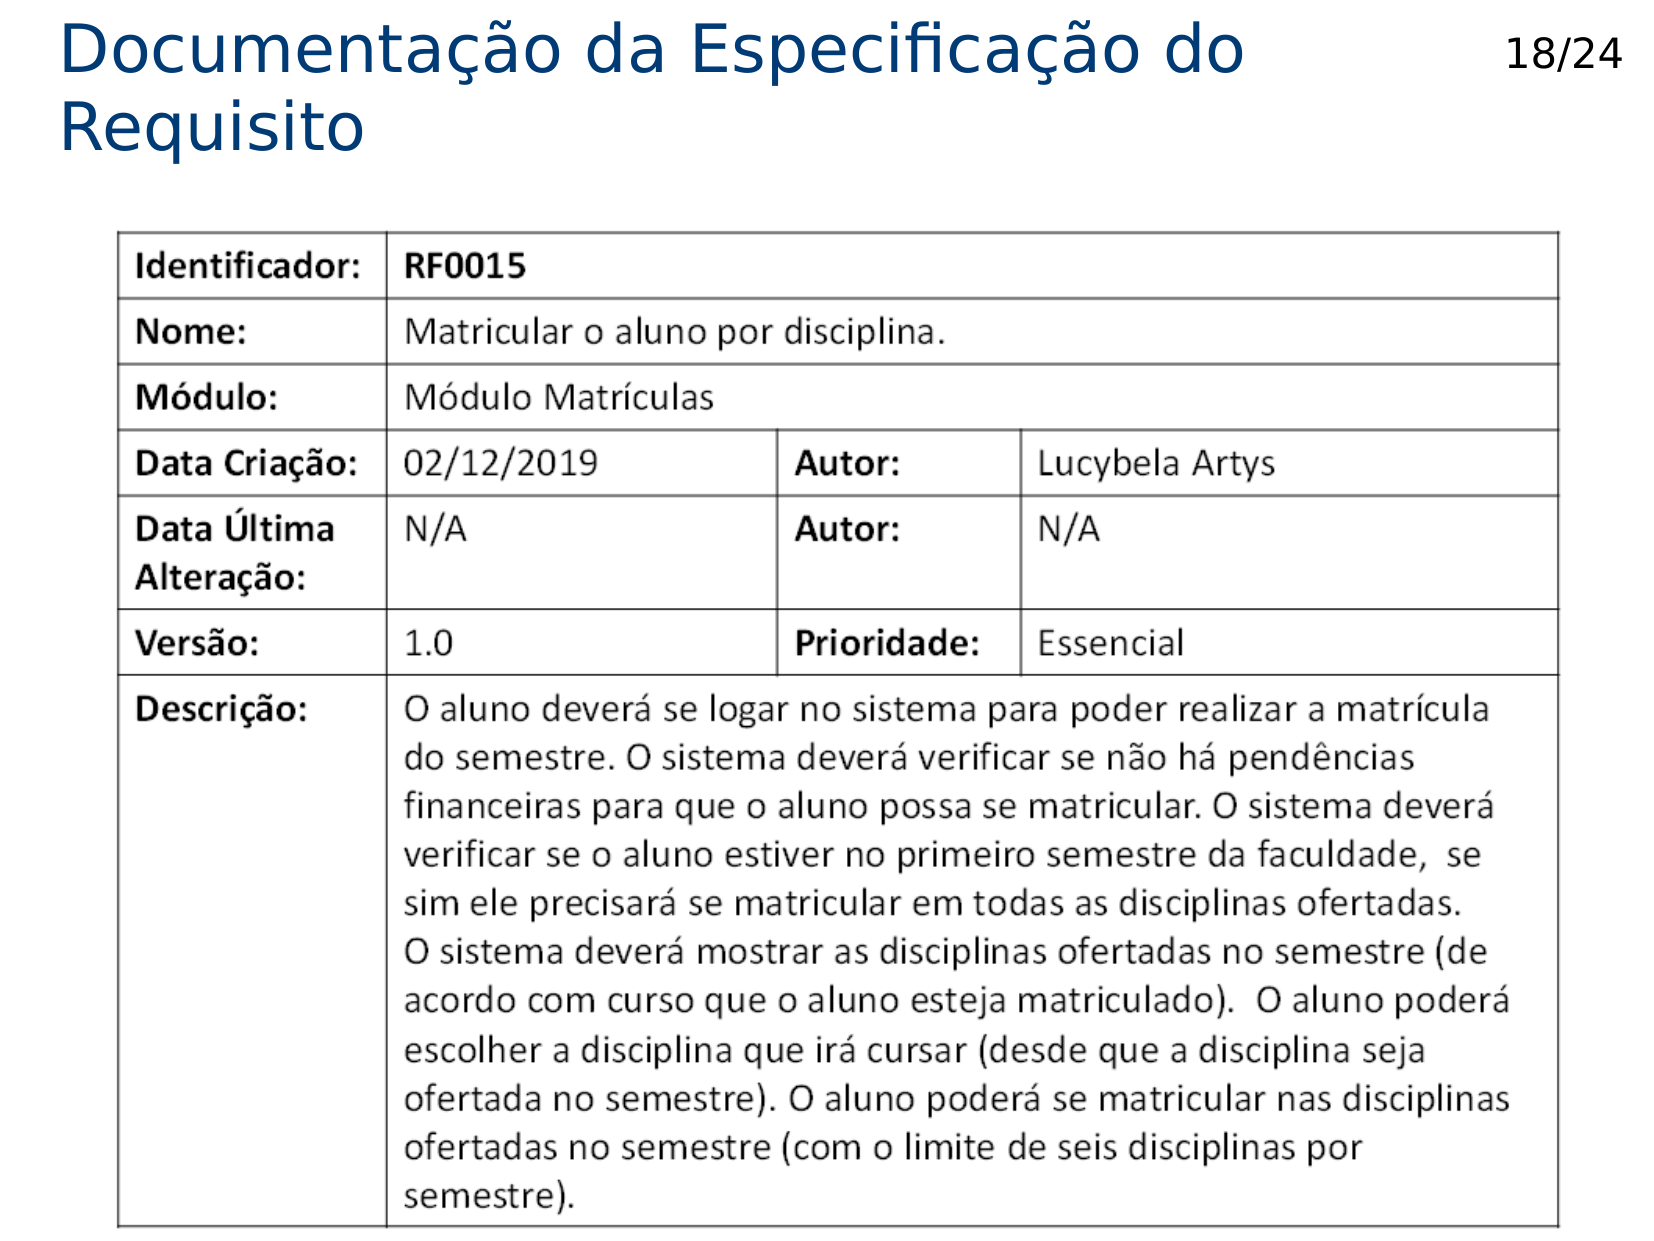

# Documentação da Especificação do Requisito
18